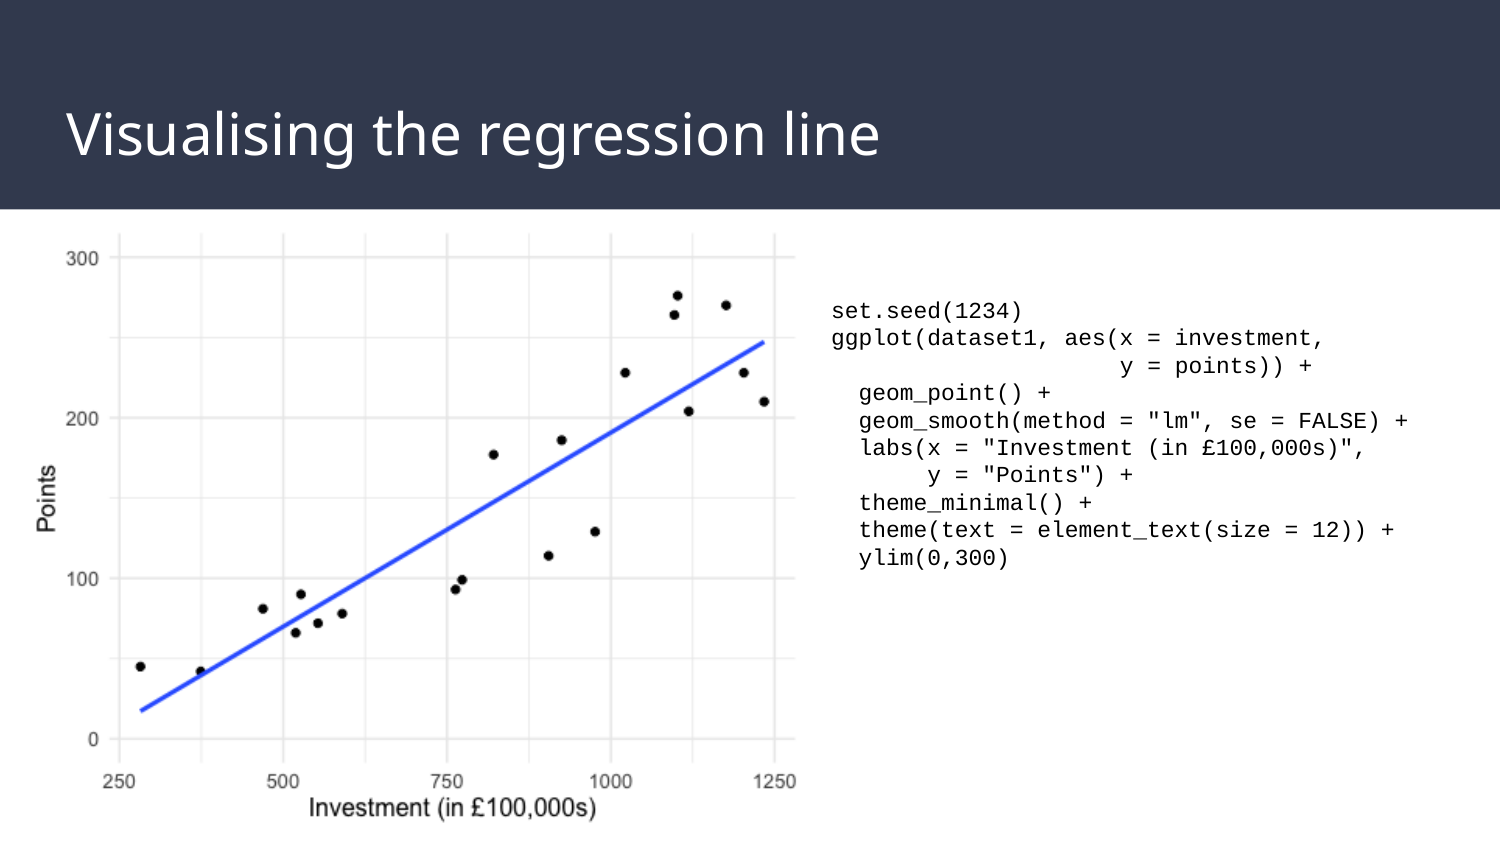

# Visualising the regression line
set.seed(1234)
ggplot(dataset1, aes(x = investment,
 y = points)) +
 geom_point() +
 geom_smooth(method = "lm", se = FALSE) +
 labs(x = "Investment (in £100,000s)",
 y = "Points") +
 theme_minimal() +
 theme(text = element_text(size = 12)) +
 ylim(0,300)